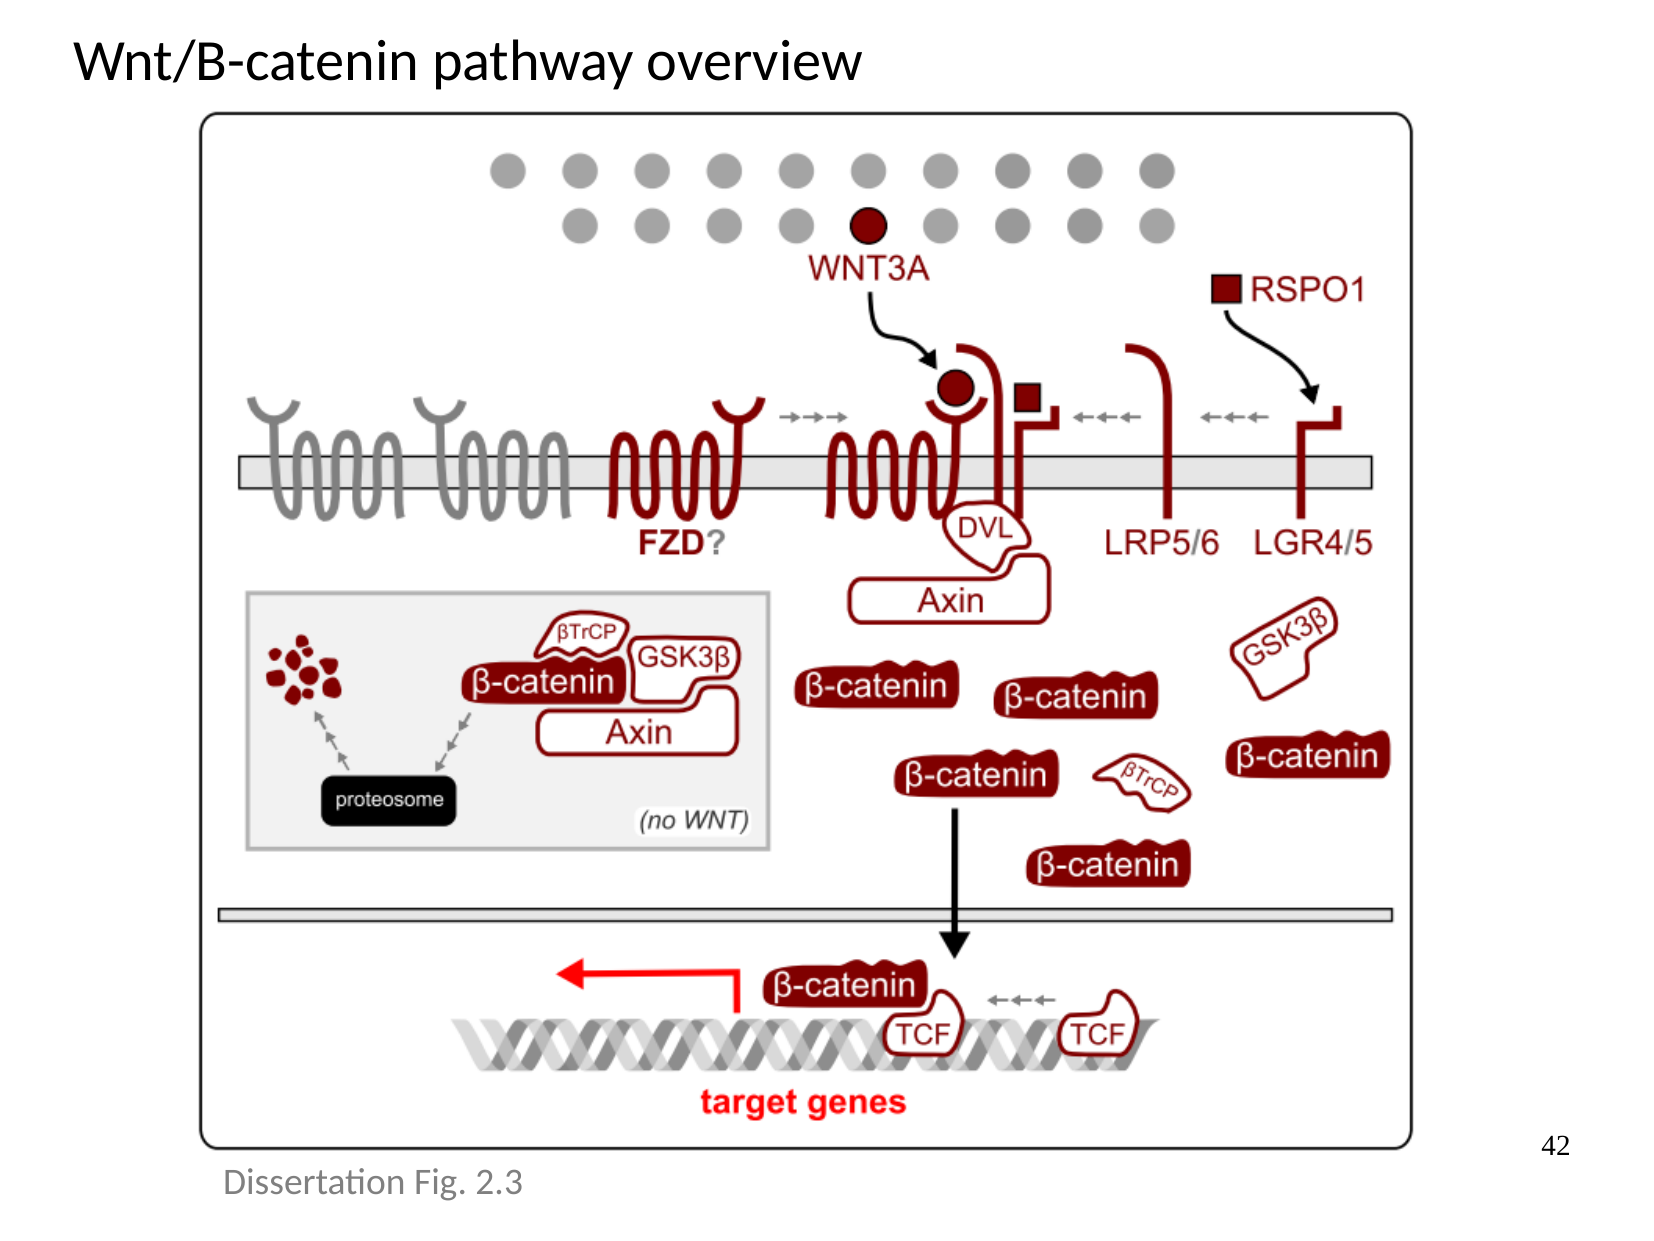

Wnt/B-catenin pathway overview
42
Dissertation Fig. 2.3